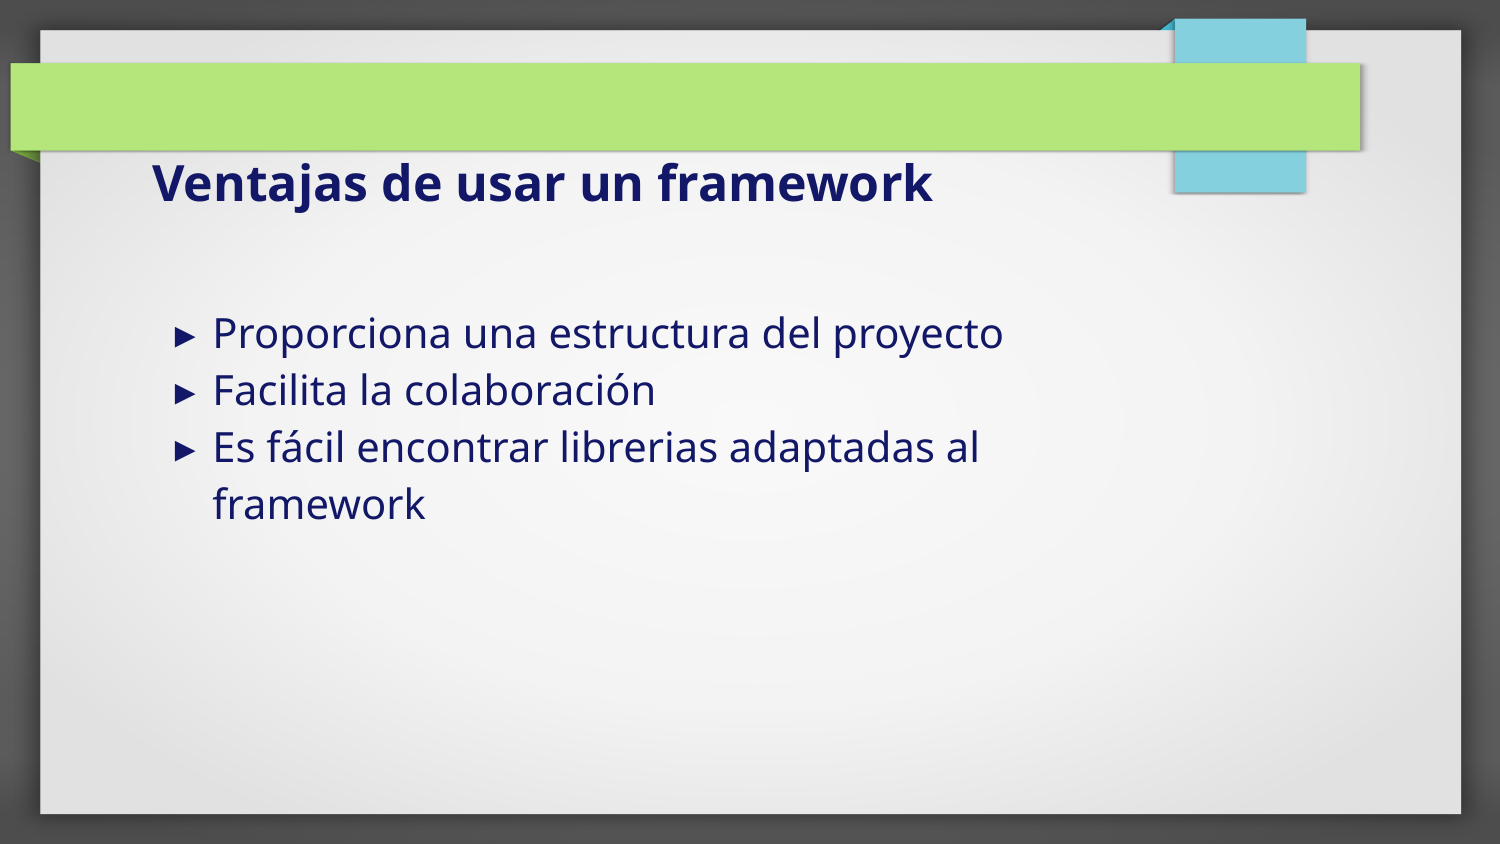

# Ventajas de usar un framework
Proporciona una estructura del proyecto
Facilita la colaboración
Es fácil encontrar librerias adaptadas al framework